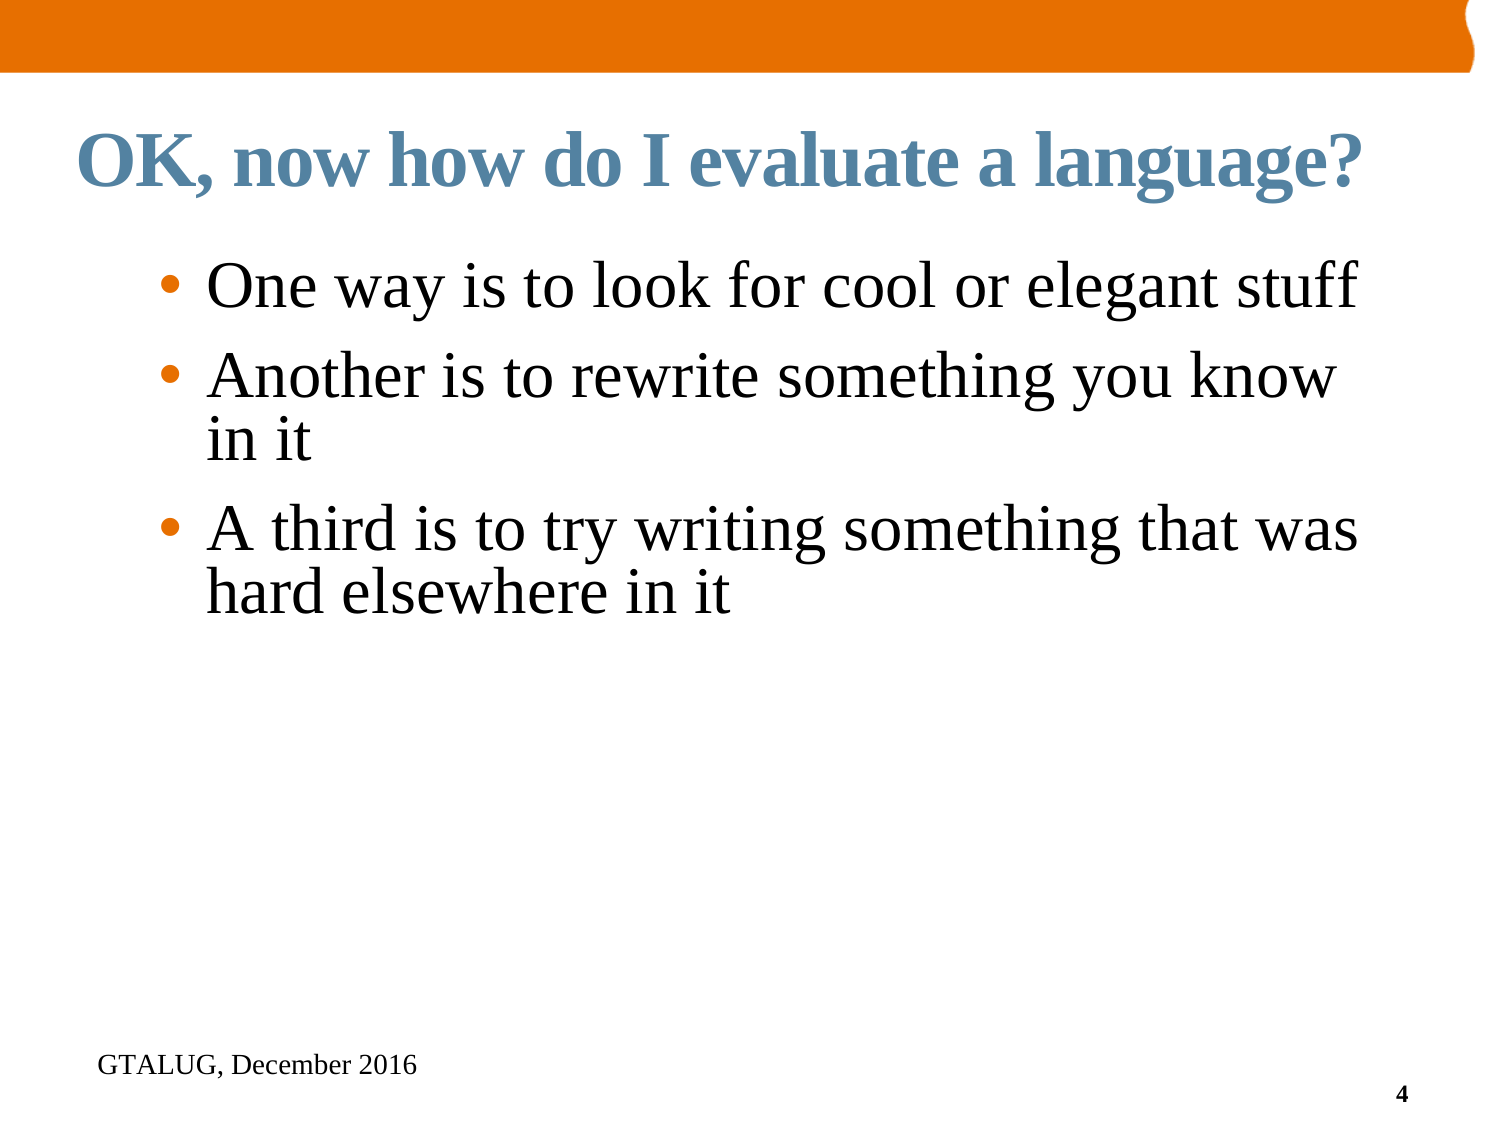

# OK, now how do I evaluate a language?
One way is to look for cool or elegant stuff
Another is to rewrite something you know in it
A third is to try writing something that was hard elsewhere in it